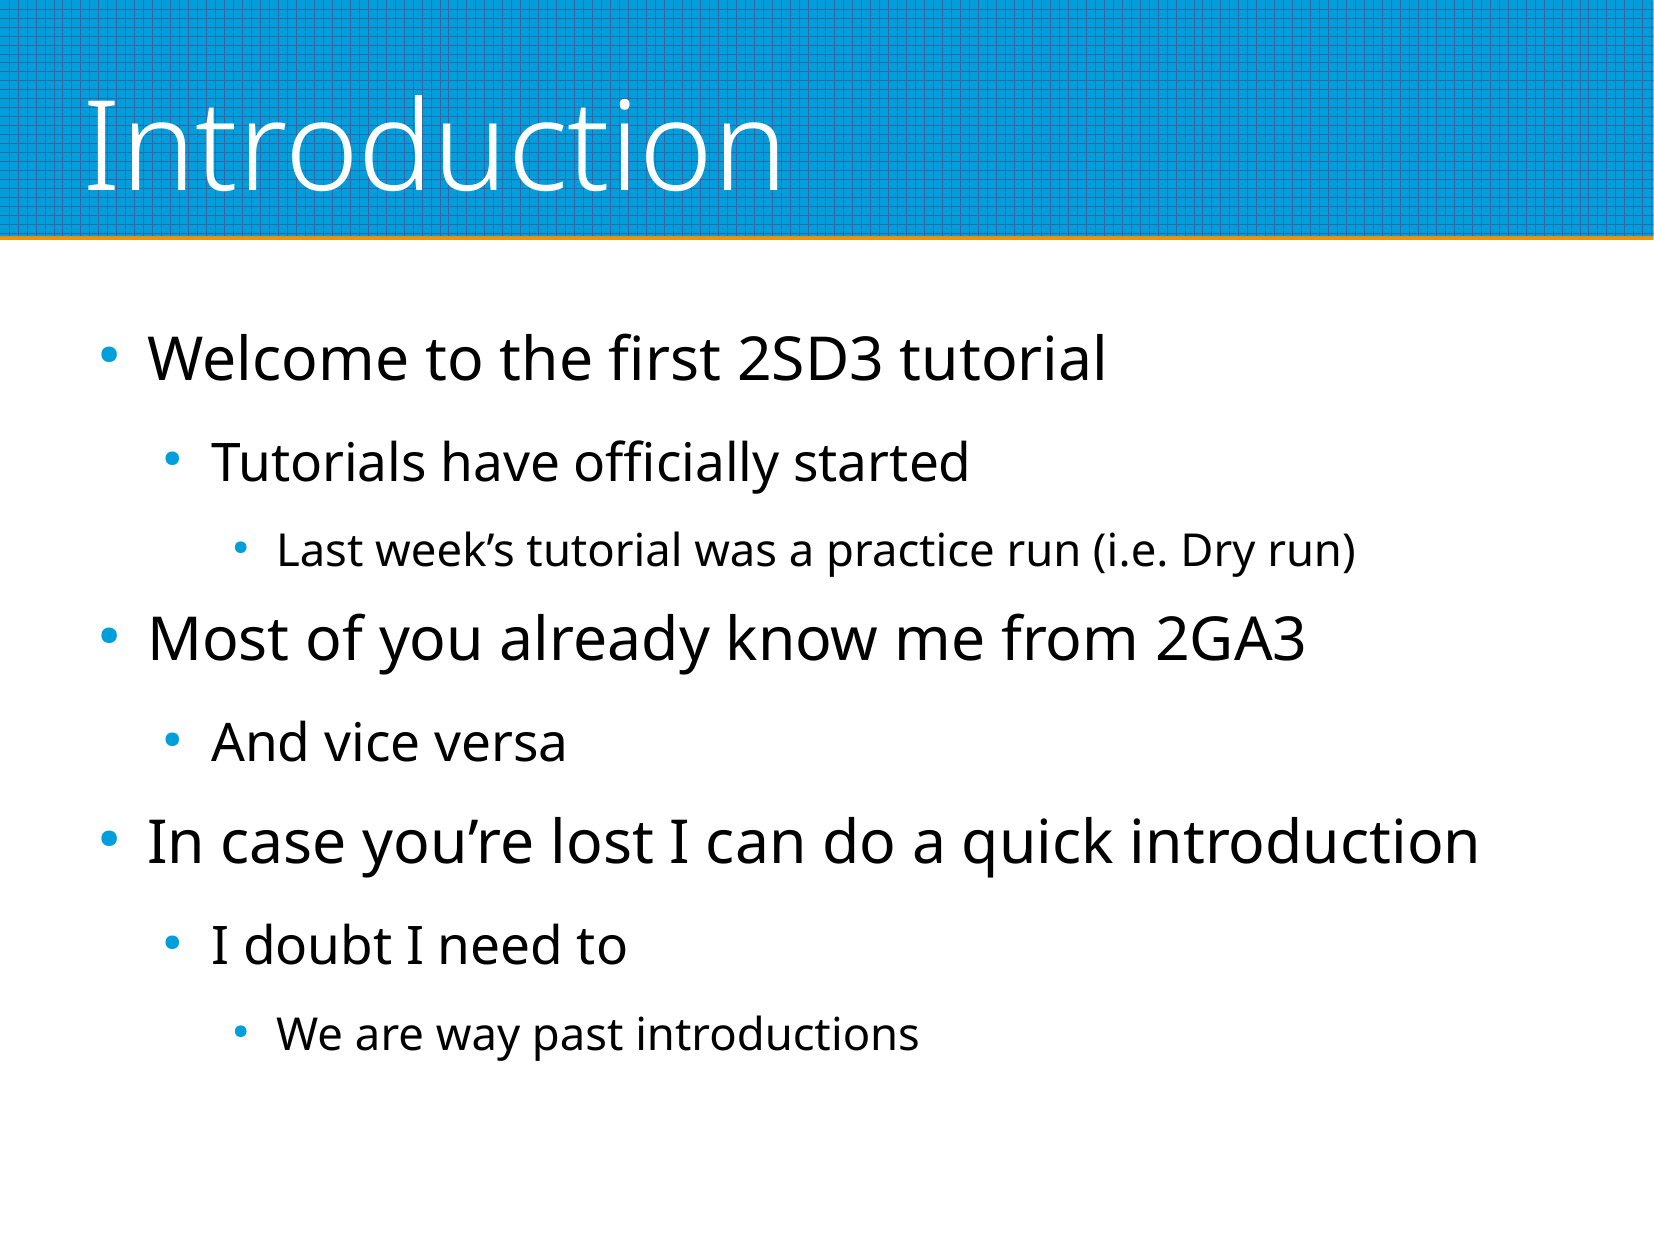

# Introduction
Welcome to the first 2SD3 tutorial
Tutorials have officially started
Last week’s tutorial was a practice run (i.e. Dry run)
Most of you already know me from 2GA3
And vice versa
In case you’re lost I can do a quick introduction
I doubt I need to
We are way past introductions